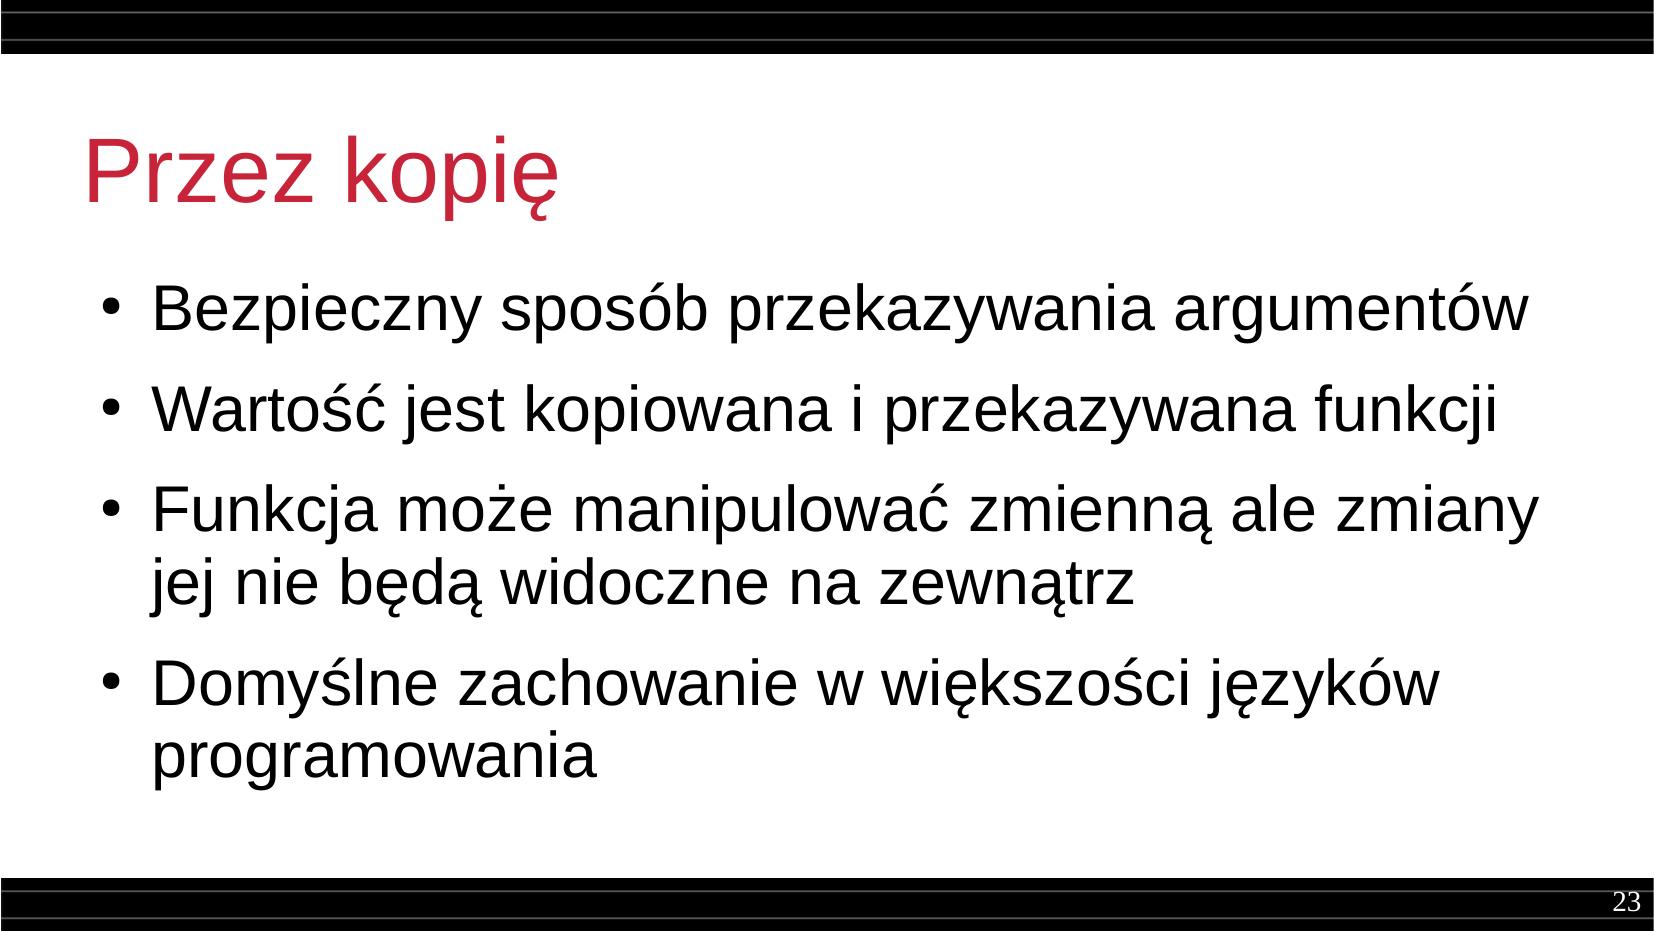

# Przez kopię
Bezpieczny sposób przekazywania argumentów
Wartość jest kopiowana i przekazywana funkcji
Funkcja może manipulować zmienną ale zmiany jej nie będą widoczne na zewnątrz
Domyślne zachowanie w większości języków programowania